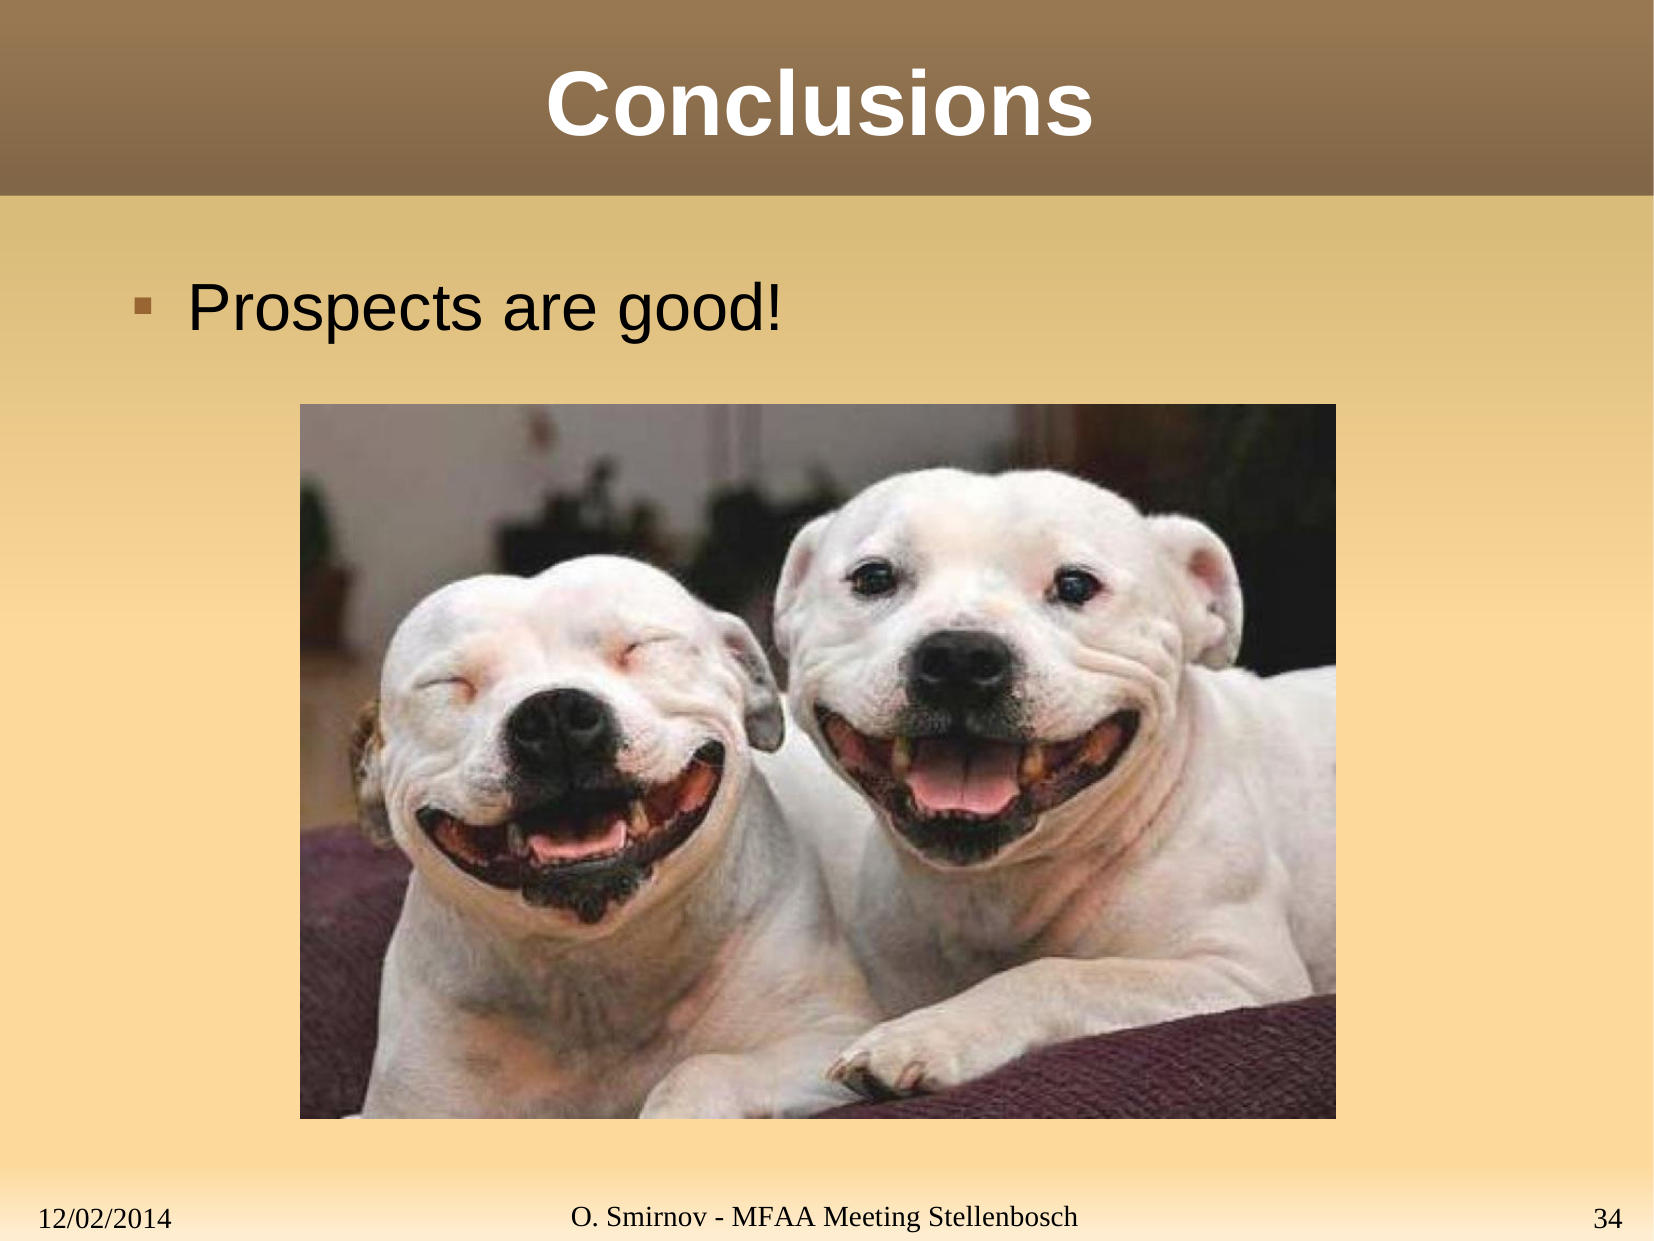

# Conclusions
Prospects are good!
O. Smirnov - MFAA Meeting Stellenbosch
12/02/2014
34